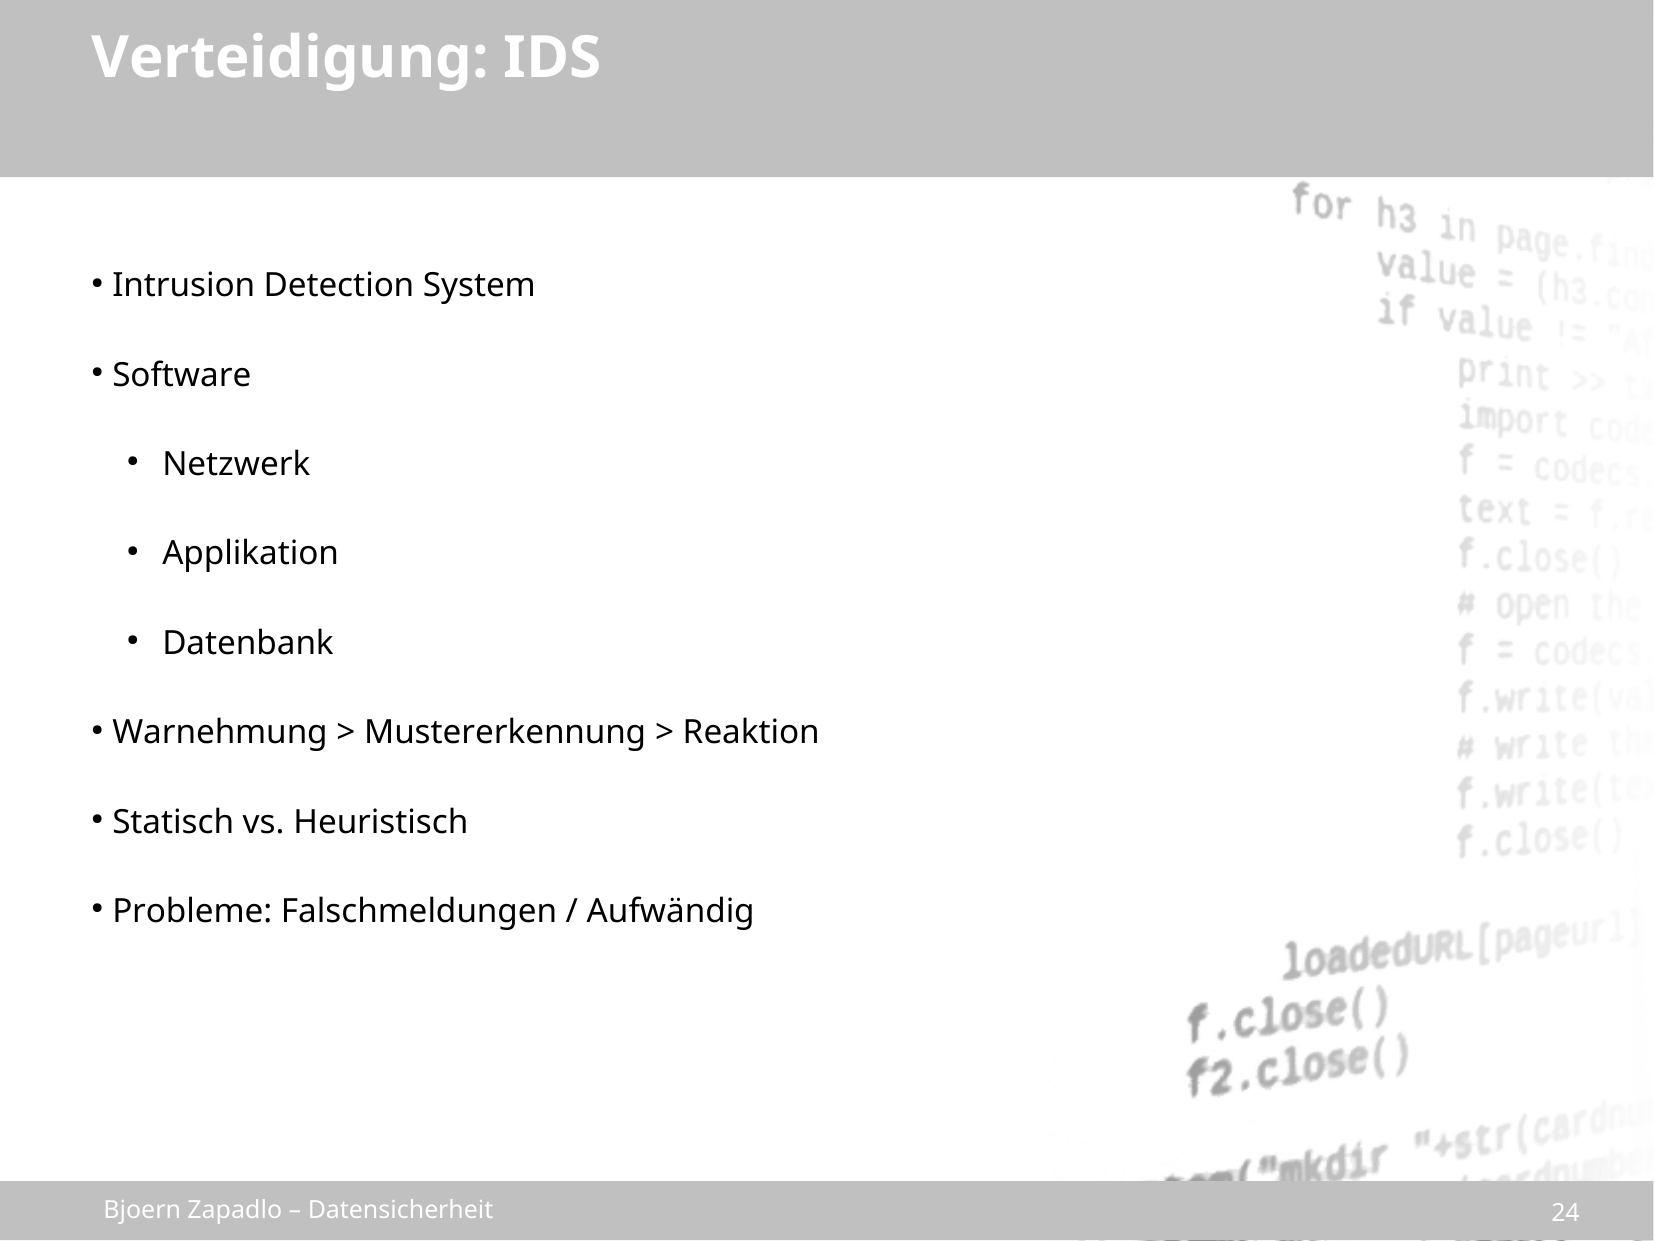

Verteidigung: IDS
 Intrusion Detection System
 Software
Netzwerk
Applikation
Datenbank
 Warnehmung > Mustererkennung > Reaktion
 Statisch vs. Heuristisch
 Probleme: Falschmeldungen / Aufwändig